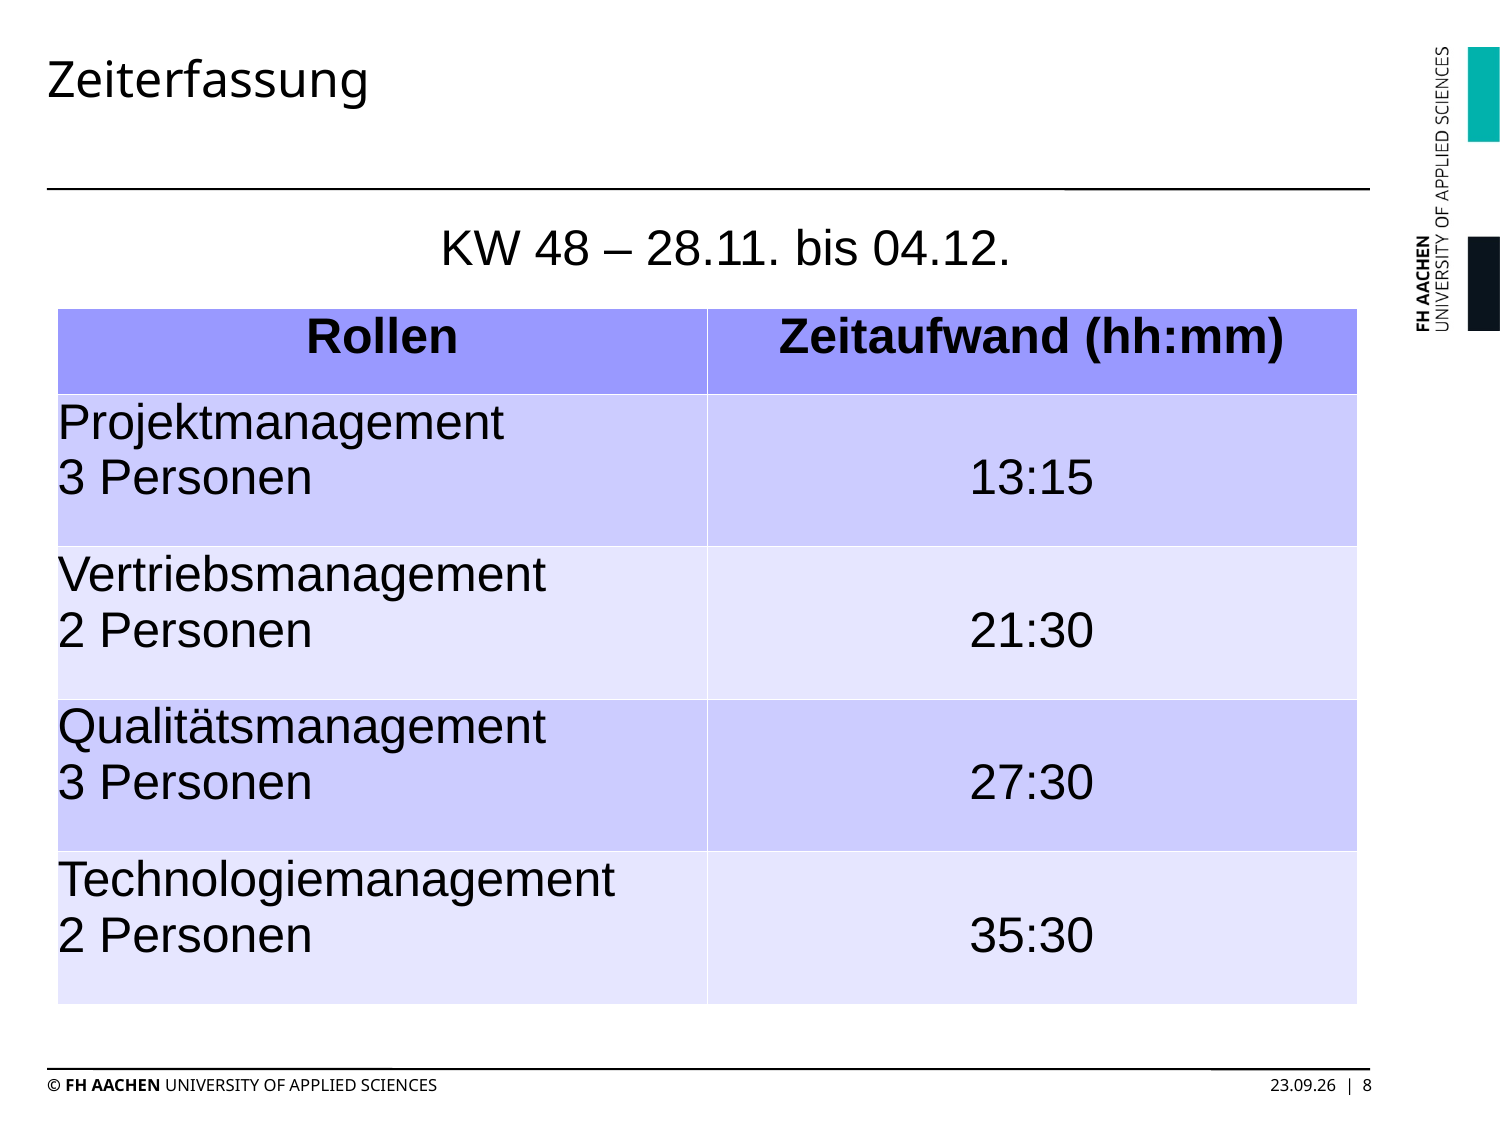

# Zeiterfassung
KW 48 – 28.11. bis 04.12.
| Rollen | Zeitaufwand (hh:mm) |
| --- | --- |
| Projektmanagement 3 Personen | 13:15 |
| Vertriebsmanagement 2 Personen | 21:30 |
| Qualitätsmanagement 3 Personen | 27:30 |
| Technologiemanagement 2 Personen | 35:30 |